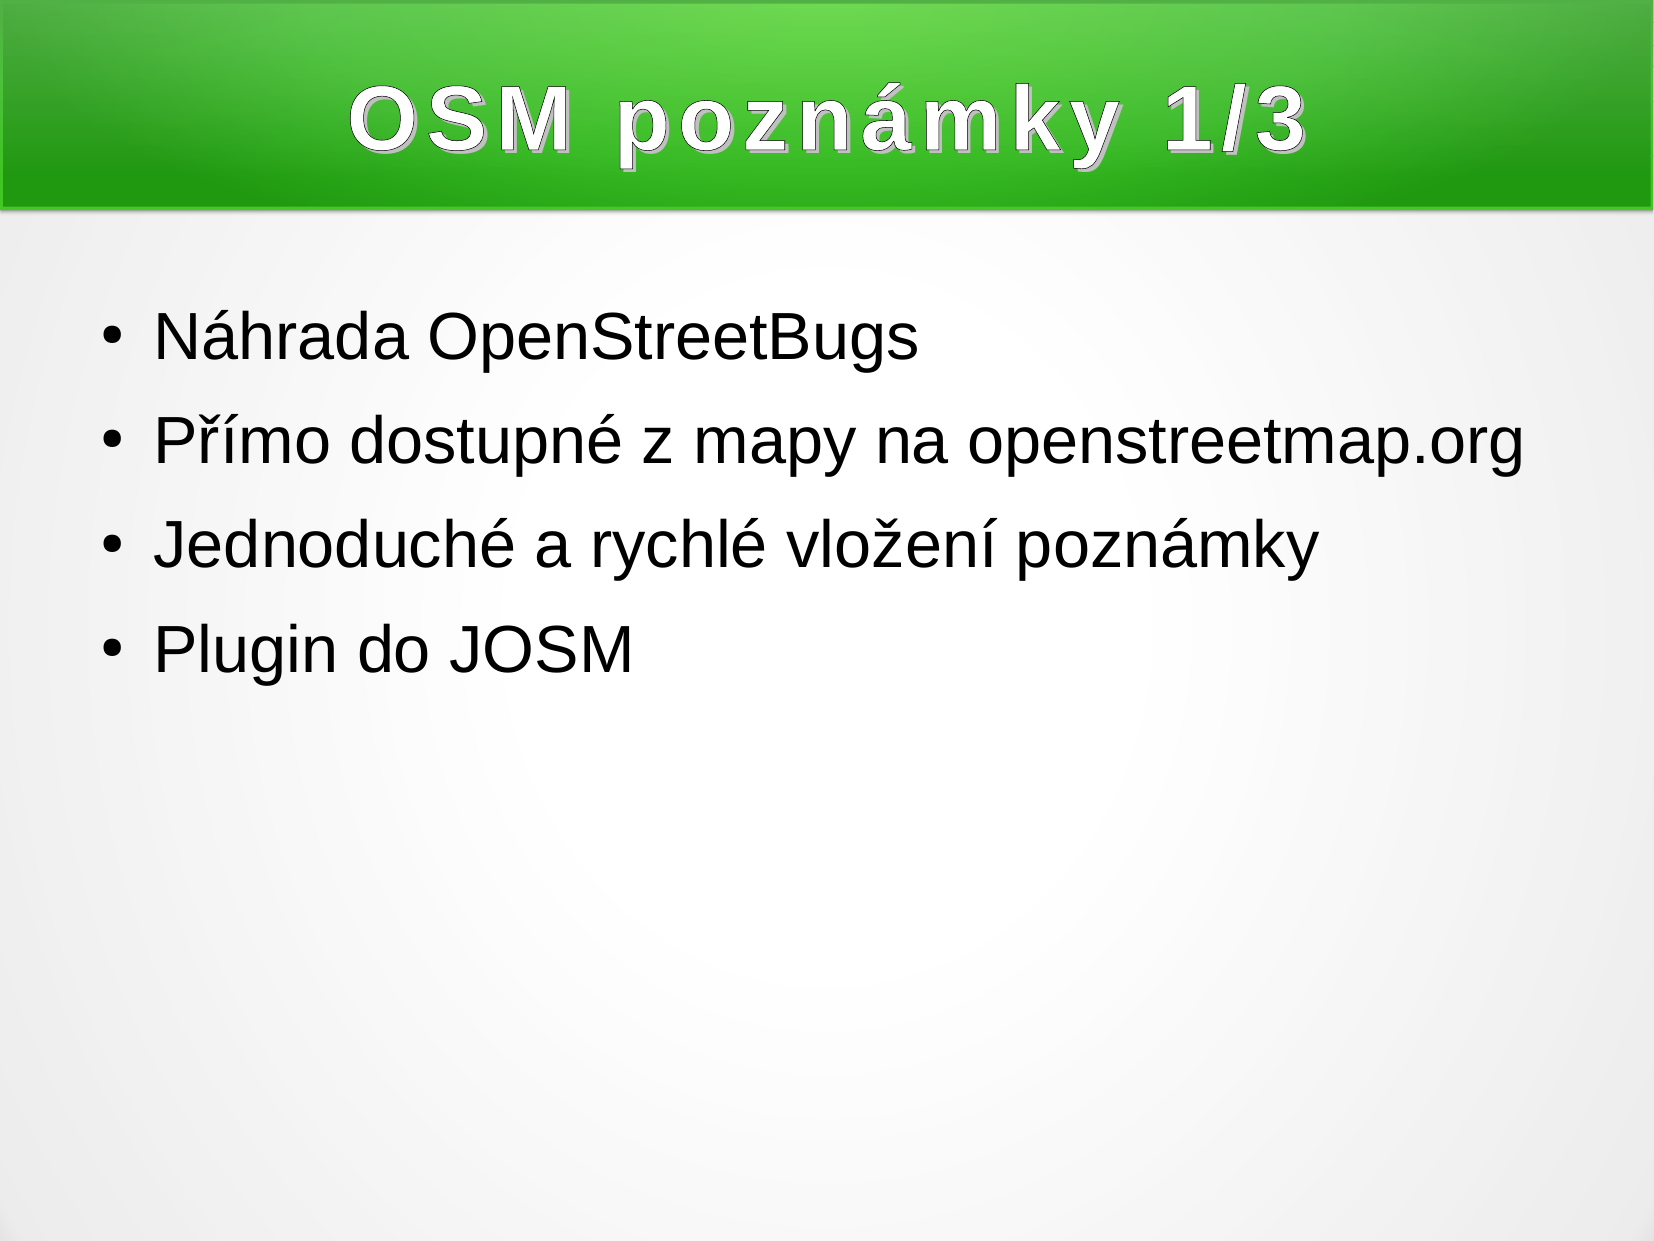

# OSM poznámky 1/3
Náhrada OpenStreetBugs
Přímo dostupné z mapy na openstreetmap.org
Jednoduché a rychlé vložení poznámky
Plugin do JOSM